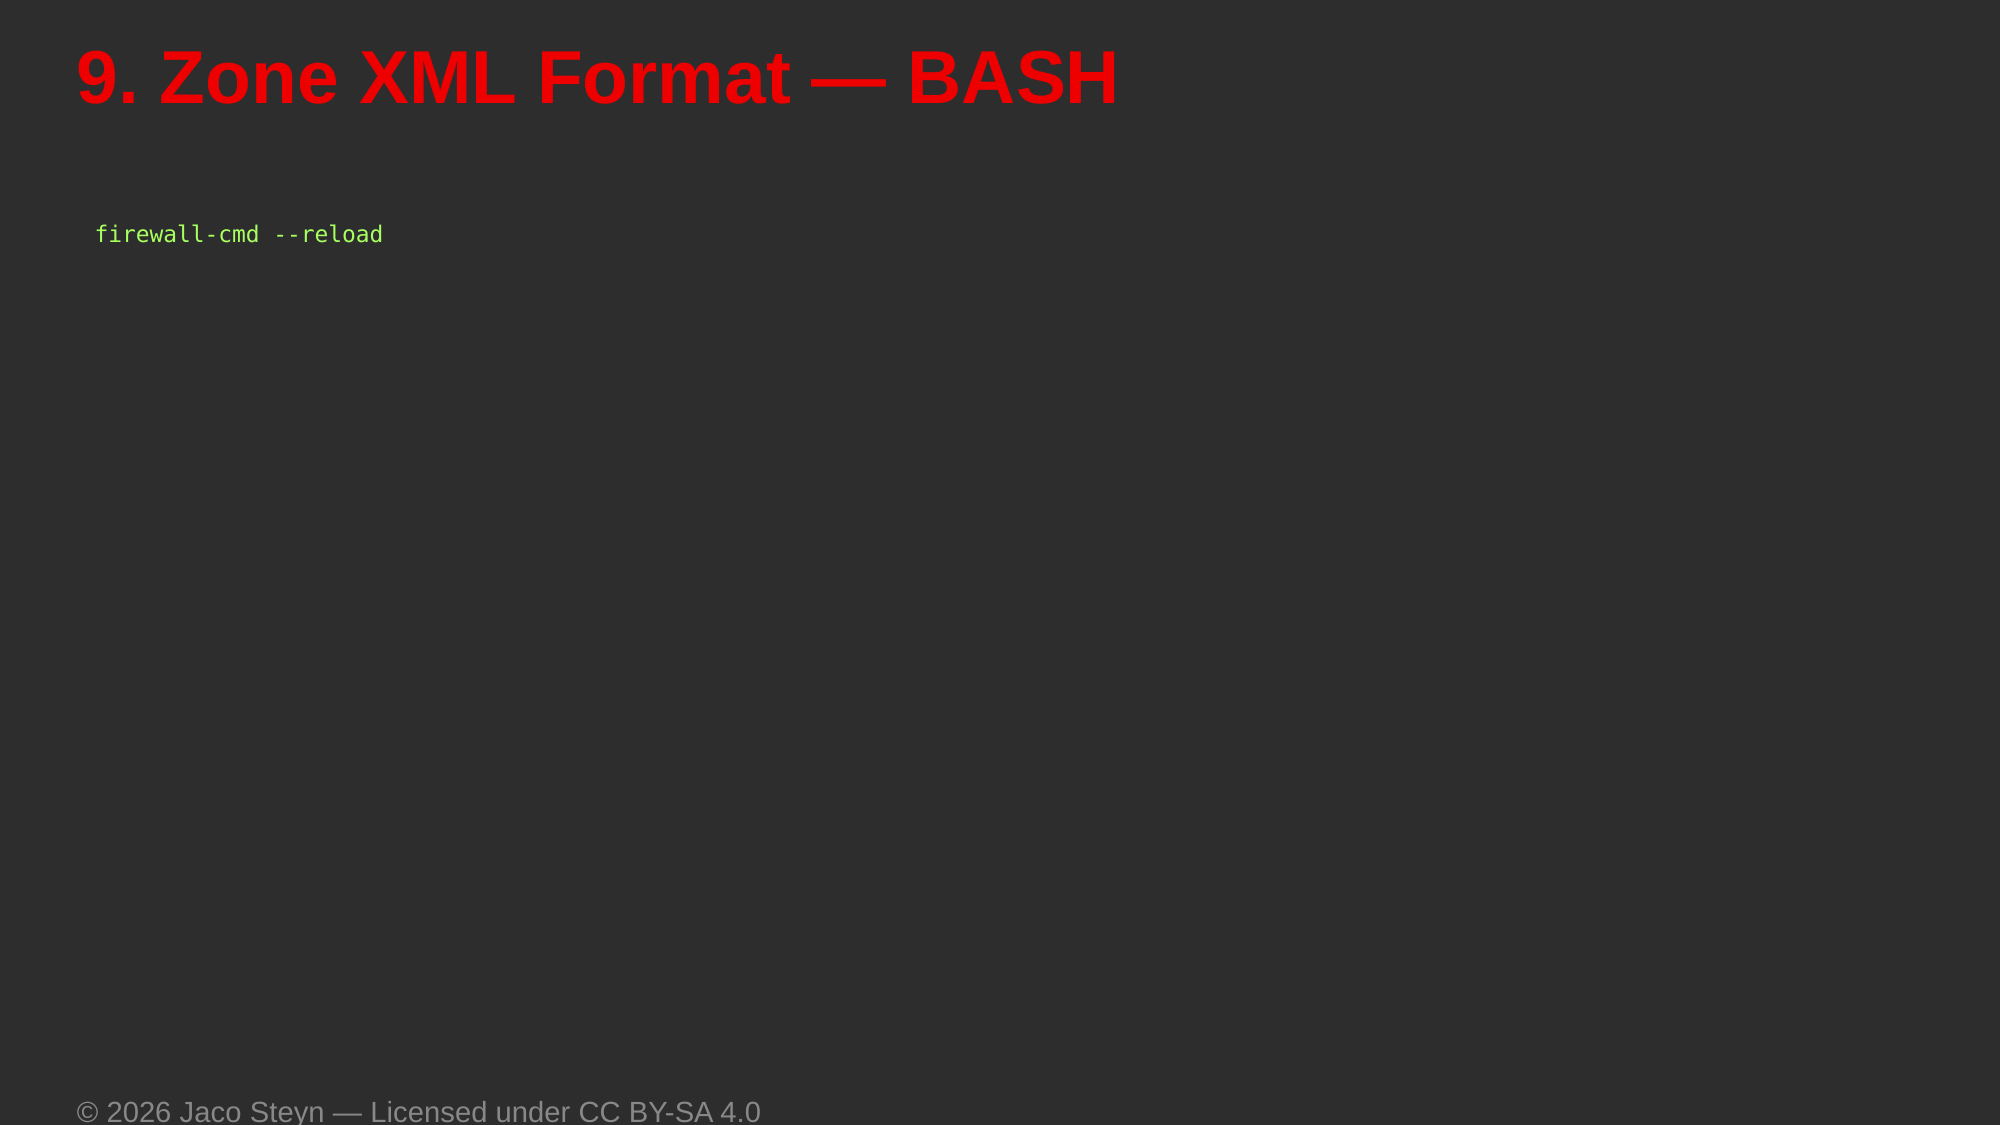

9. Zone XML Format — BASH
firewall-cmd --reload
© 2026 Jaco Steyn — Licensed under CC BY-SA 4.0